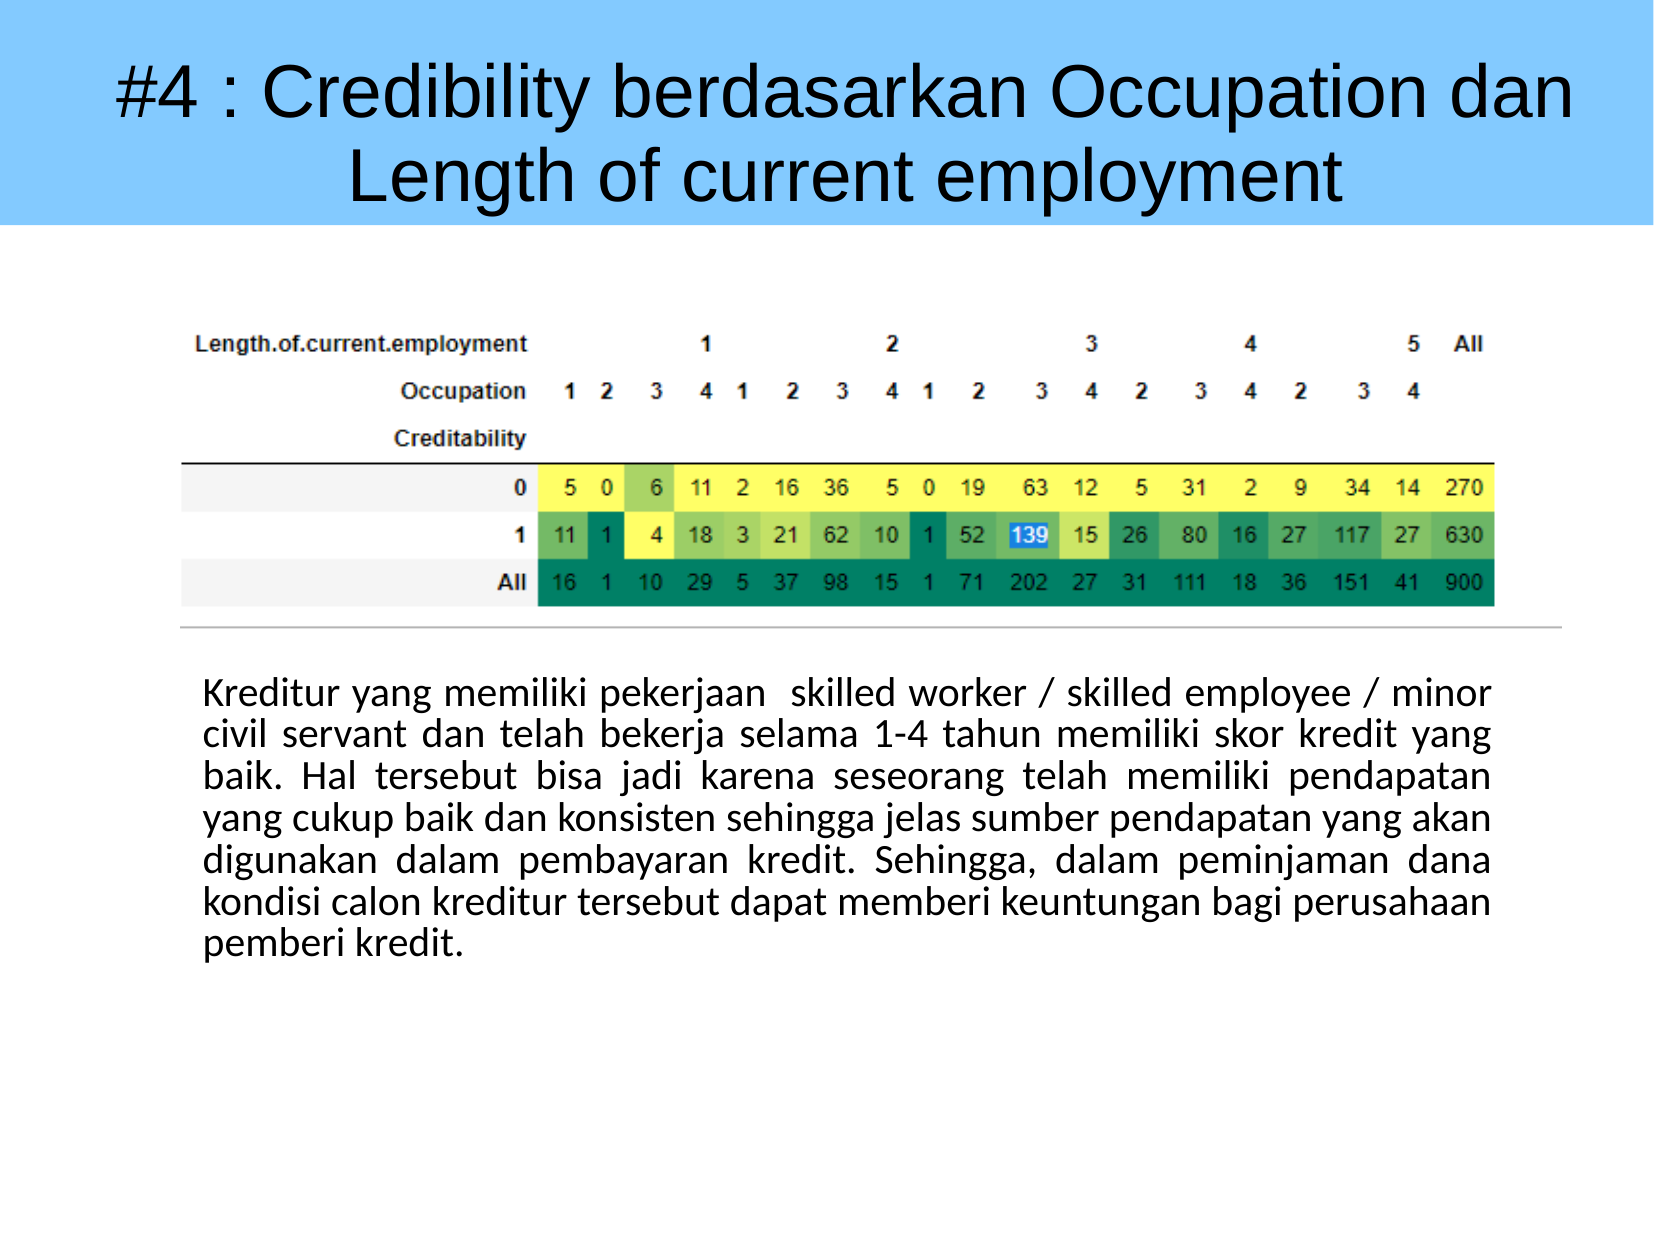

#4 : Credibility berdasarkan Occupation dan Length of current employment
#
Kreditur yang memiliki pekerjaan skilled worker / skilled employee / minor civil servant dan telah bekerja selama 1-4 tahun memiliki skor kredit yang baik. Hal tersebut bisa jadi karena seseorang telah memiliki pendapatan yang cukup baik dan konsisten sehingga jelas sumber pendapatan yang akan digunakan dalam pembayaran kredit. Sehingga, dalam peminjaman dana kondisi calon kreditur tersebut dapat memberi keuntungan bagi perusahaan pemberi kredit.